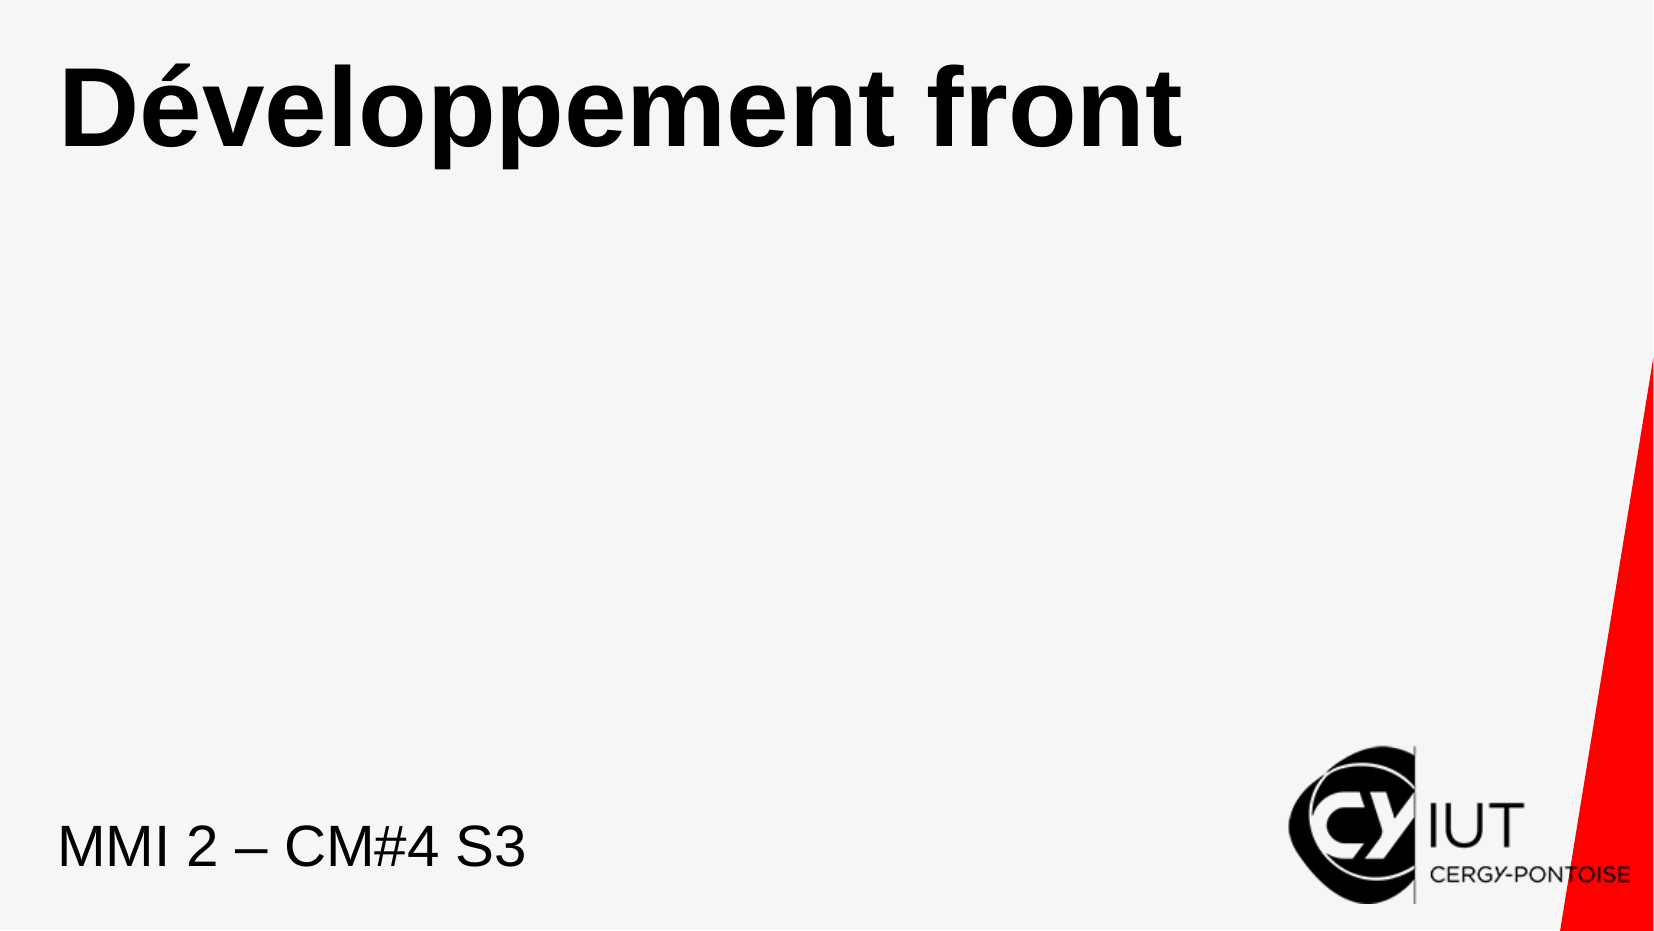

Développement front
MMI 2 – CM#4 S3